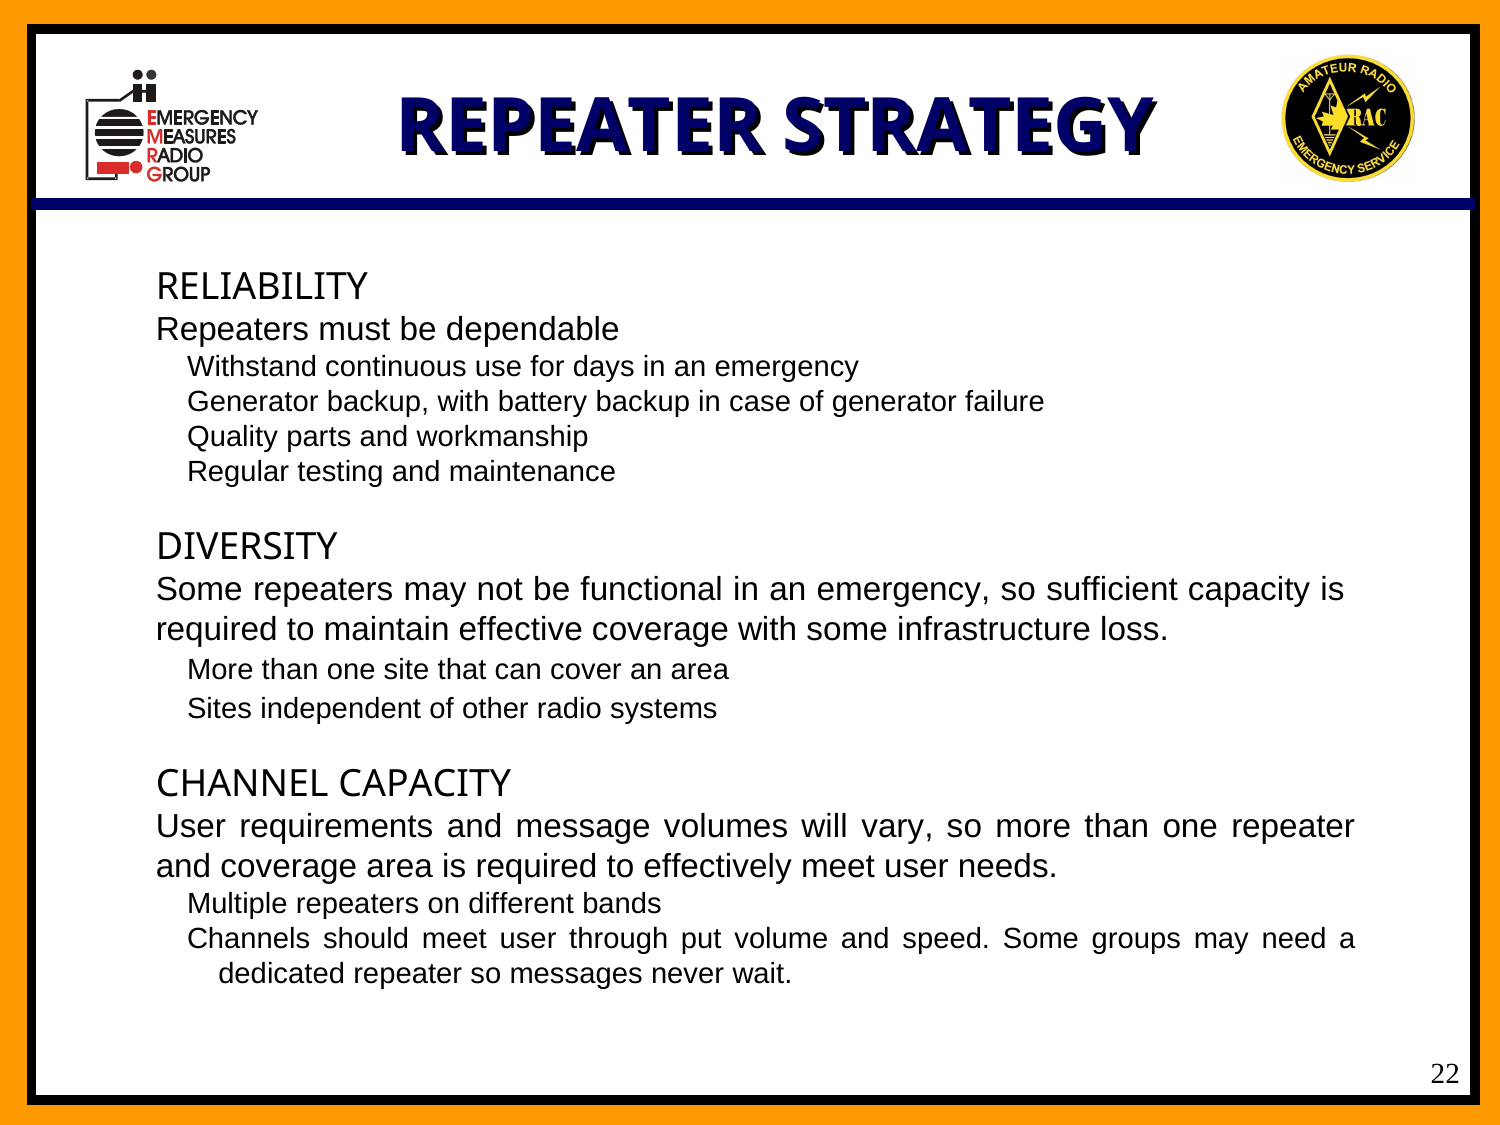

REPEATER STRATEGY
RELIABILITY
Repeaters must be dependable
Withstand continuous use for days in an emergency
Generator backup, with battery backup in case of generator failure
Quality parts and workmanship
Regular testing and maintenance
DIVERSITY
Some repeaters may not be functional in an emergency, so sufficient capacity is required to maintain effective coverage with some infrastructure loss.
More than one site that can cover an area
Sites independent of other radio systems
CHANNEL CAPACITY
User requirements and message volumes will vary, so more than one repeater and coverage area is required to effectively meet user needs.
Multiple repeaters on different bands
Channels should meet user through put volume and speed. Some groups may need a dedicated repeater so messages never wait.
22